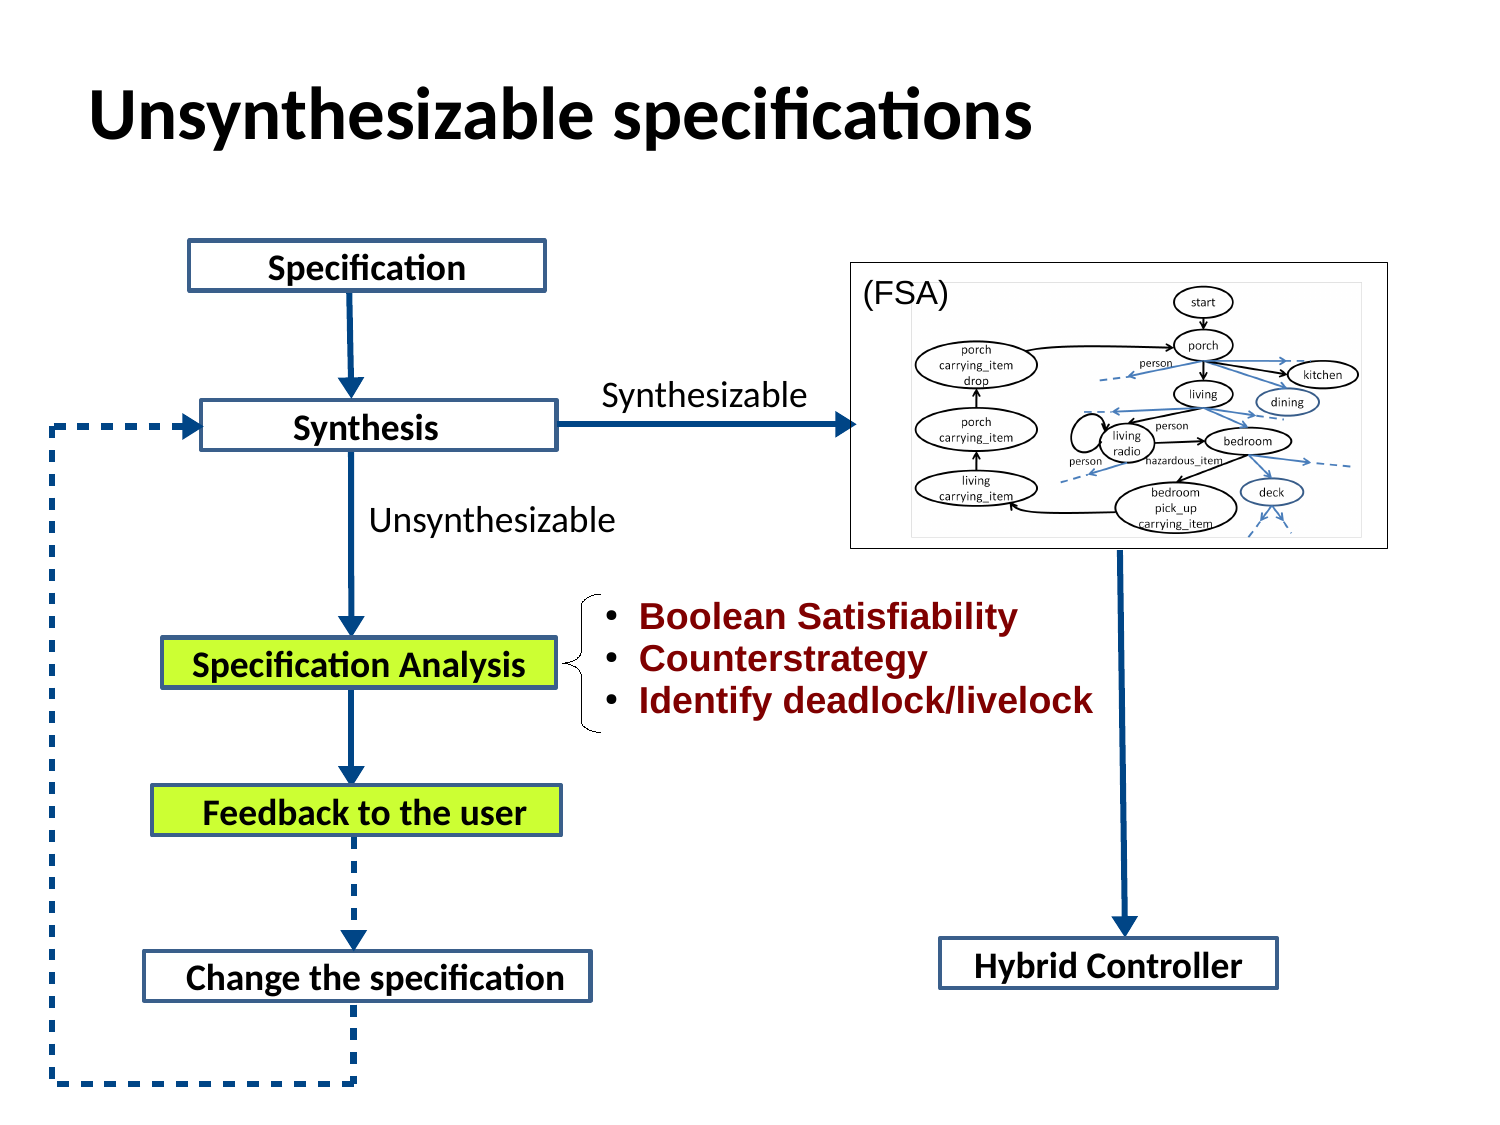

Unsynthesizable specifications
Specification
(FSA)
Synthesizable
Synthesis
Unsynthesizable
 Boolean Satisfiability
 Counterstrategy
 Identify deadlock/livelock
Specification Analysis
 Feedback to the user
Hybrid Controller
 Change the specification